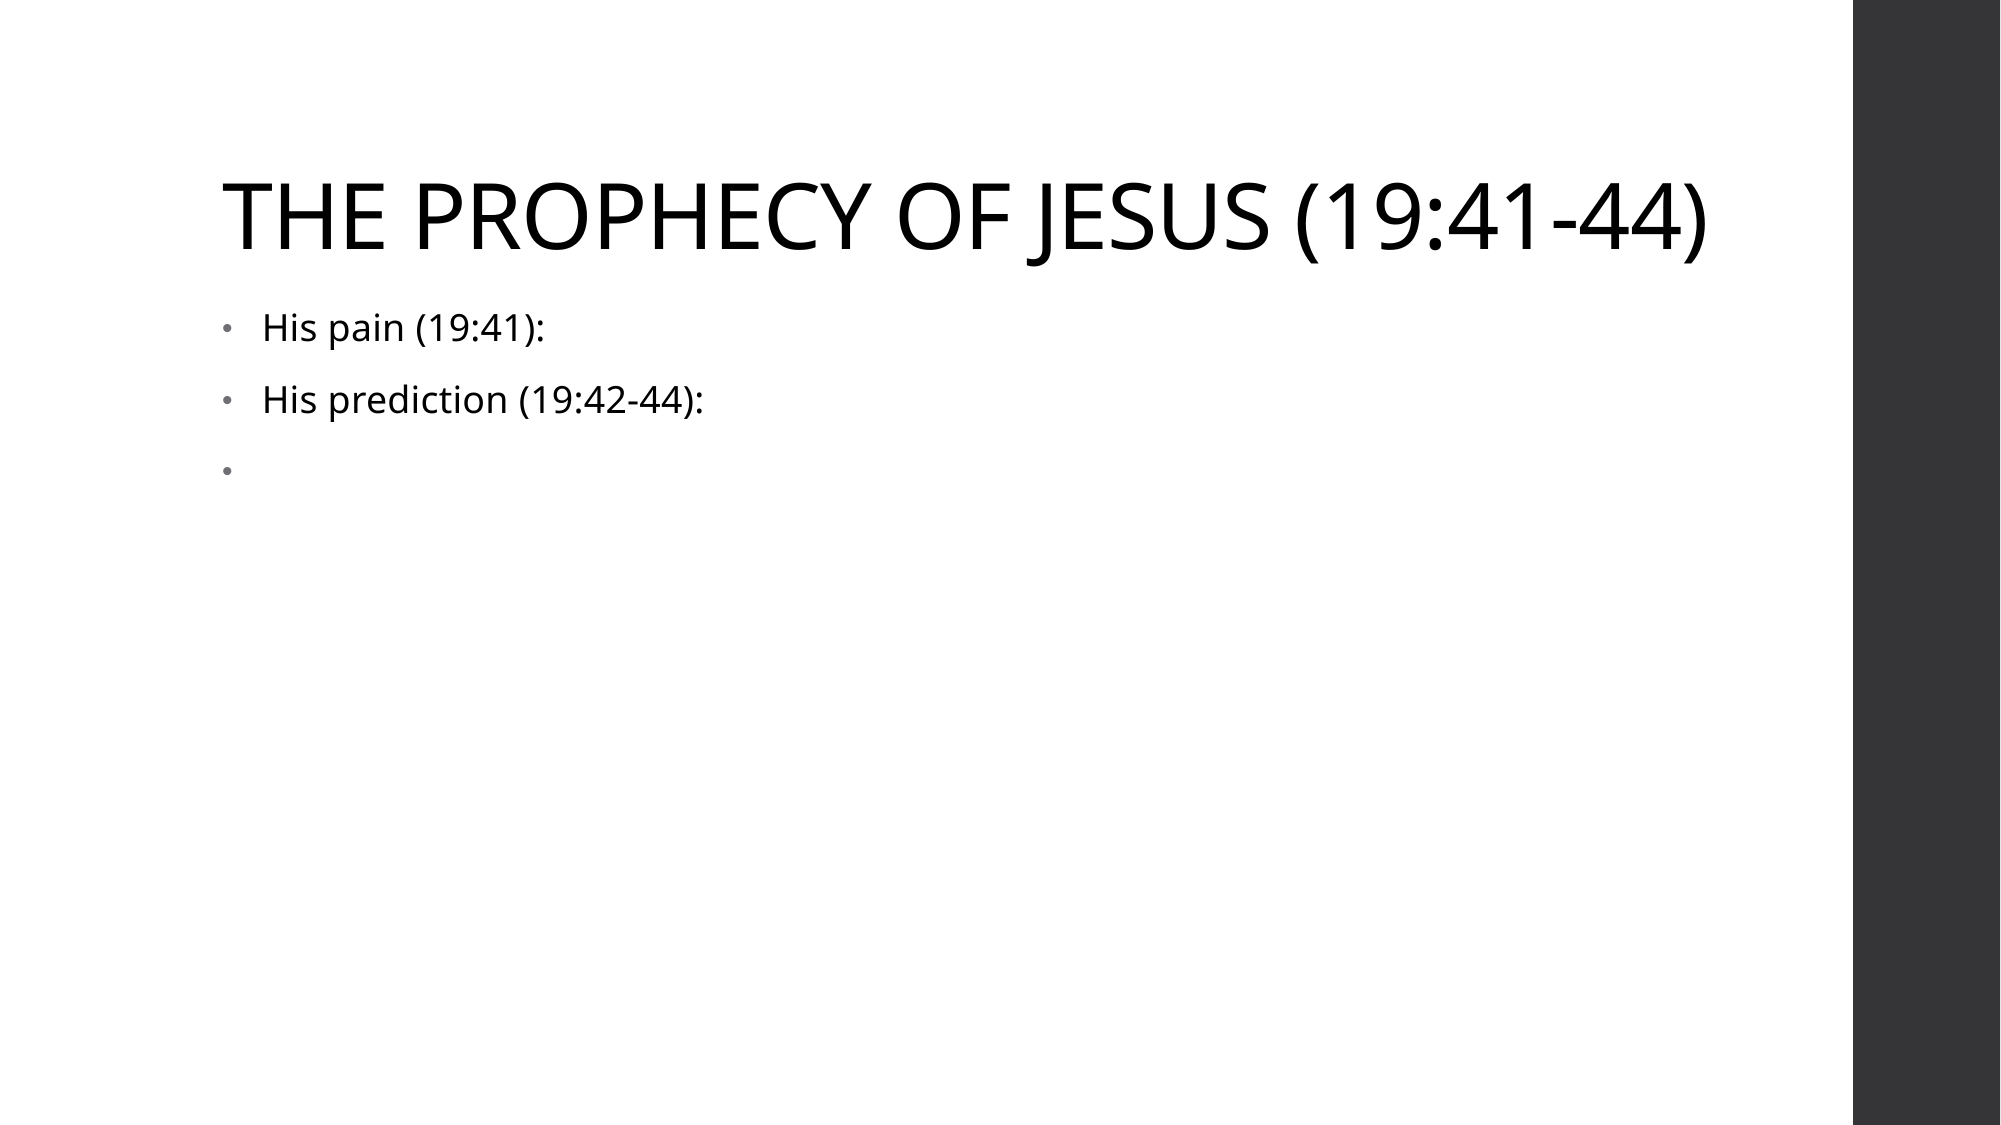

# THE PROPHECY OF JESUS (19:41-44)
 His pain (19:41):
 His prediction (19:42-44):